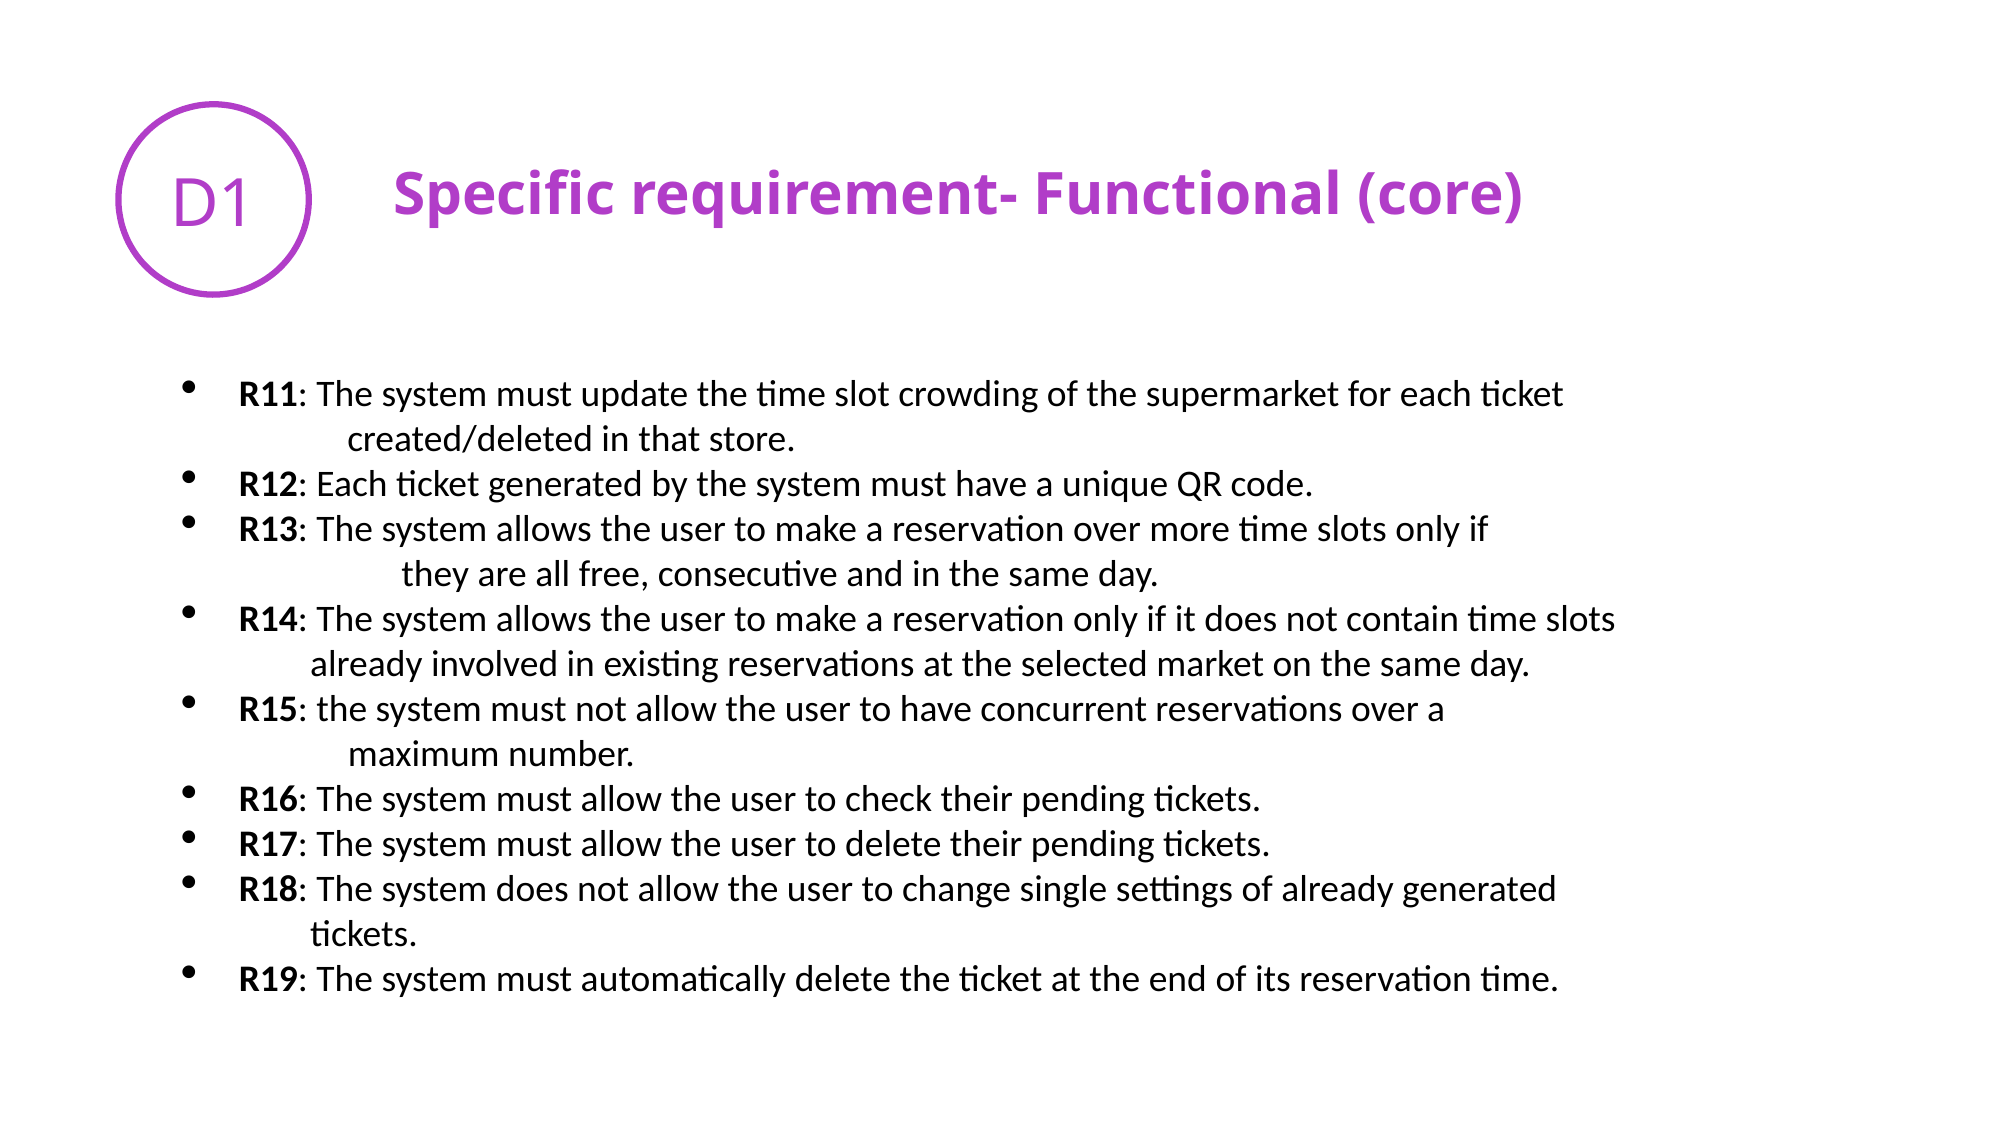

D1
# Specific requirement- Functional (core)
R11: The system must update the time slot crowding of the supermarket for each ticket
 created/deleted in that store.
R12: Each ticket generated by the system must have a unique QR code.
R13: The system allows the user to make a reservation over more time slots only if
 they are all free, consecutive and in the same day.
R14: The system allows the user to make a reservation only if it does not contain time slots
 already involved in existing reservations at the selected market on the same day.
R15: the system must not allow the user to have concurrent reservations over a
 maximum number.
R16: The system must allow the user to check their pending tickets.
R17: The system must allow the user to delete their pending tickets.
R18: The system does not allow the user to change single settings of already generated
 tickets.
R19: The system must automatically delete the ticket at the end of its reservation time.